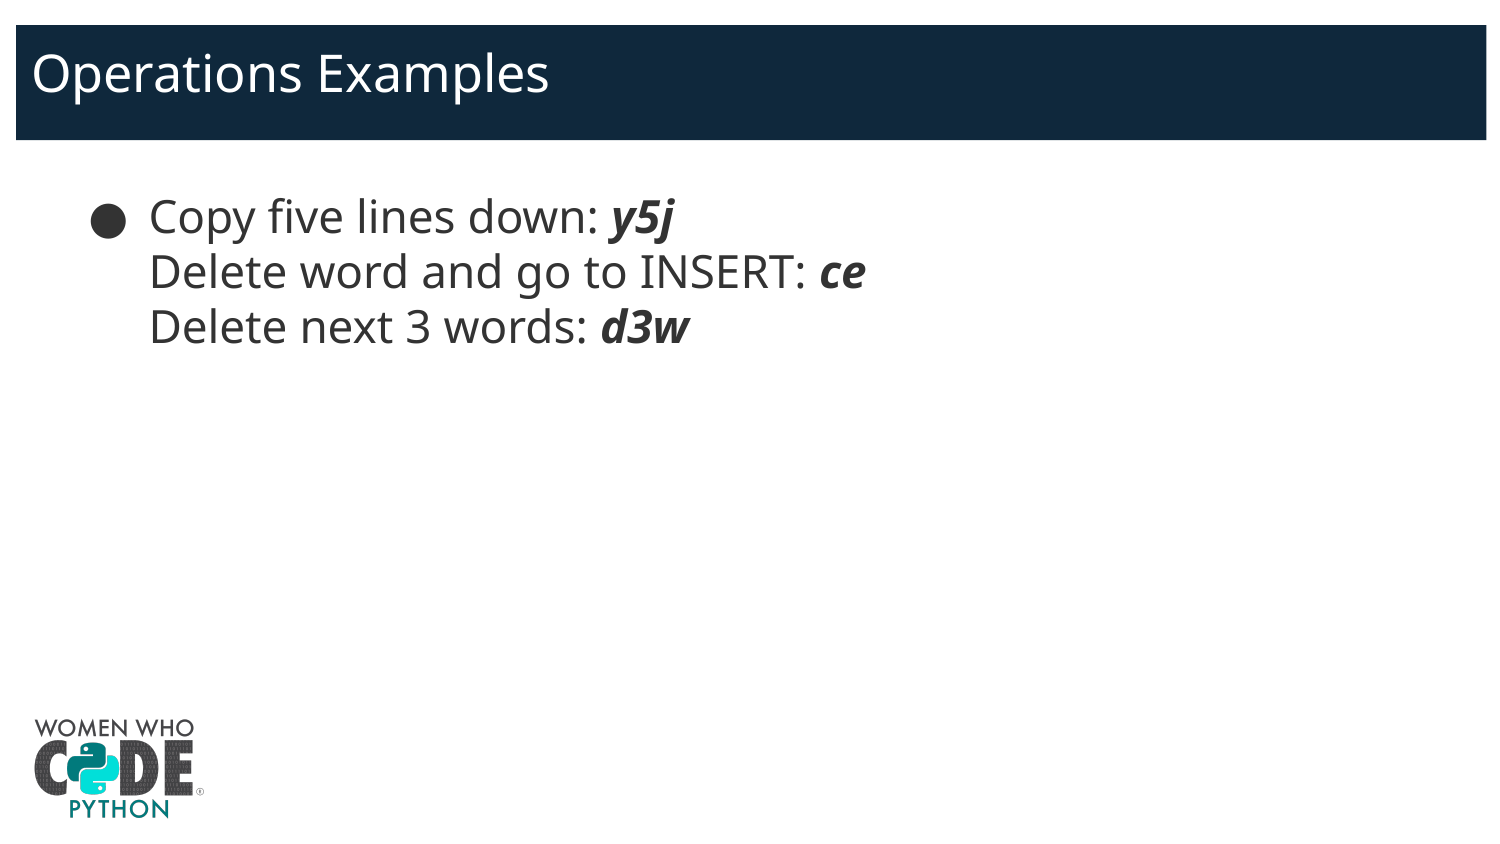

Operations Examples
# Copy five lines down: y5j Delete word and go to INSERT: ce Delete next 3 words: d3w